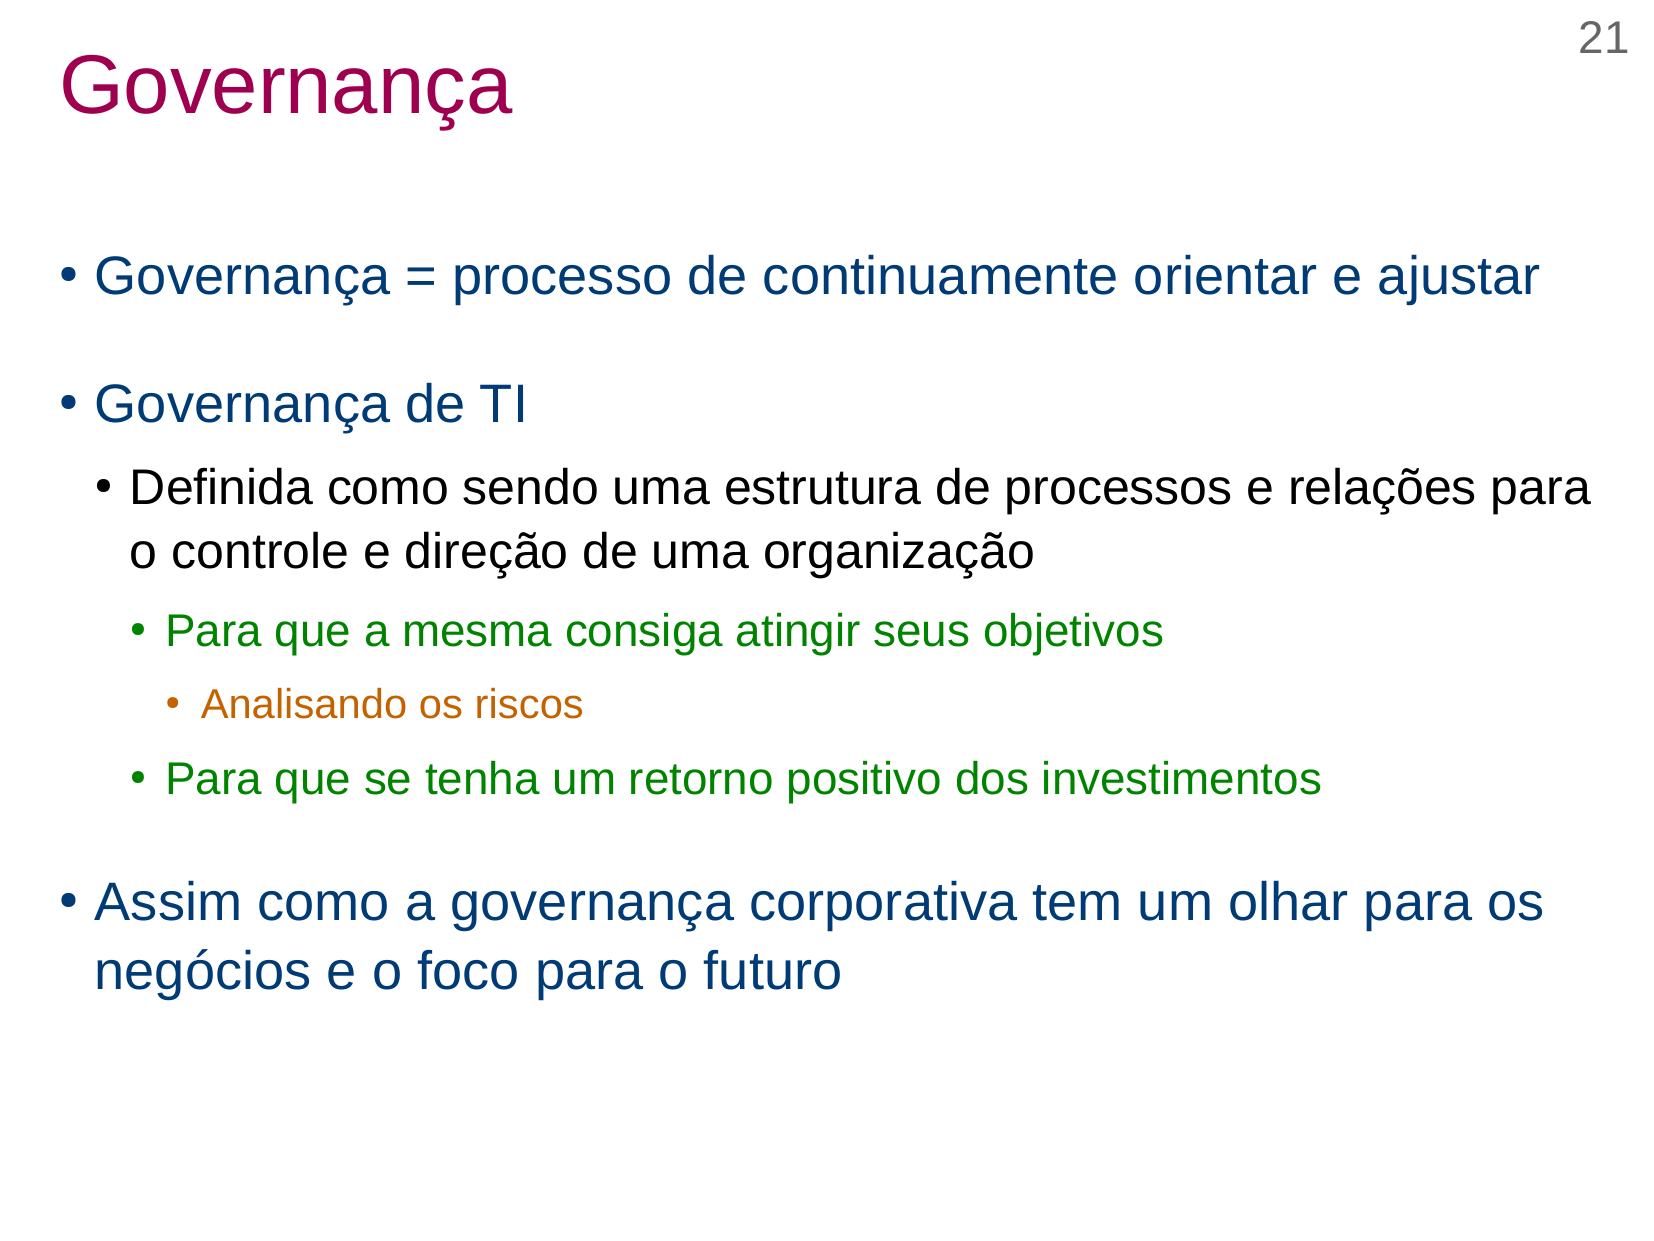

21
# Governança
Governança = processo de continuamente orientar e ajustar
Governança de TI
Definida como sendo uma estrutura de processos e relações para o controle e direção de uma organização
Para que a mesma consiga atingir seus objetivos
Analisando os riscos
Para que se tenha um retorno positivo dos investimentos
Assim como a governança corporativa tem um olhar para os negócios e o foco para o futuro